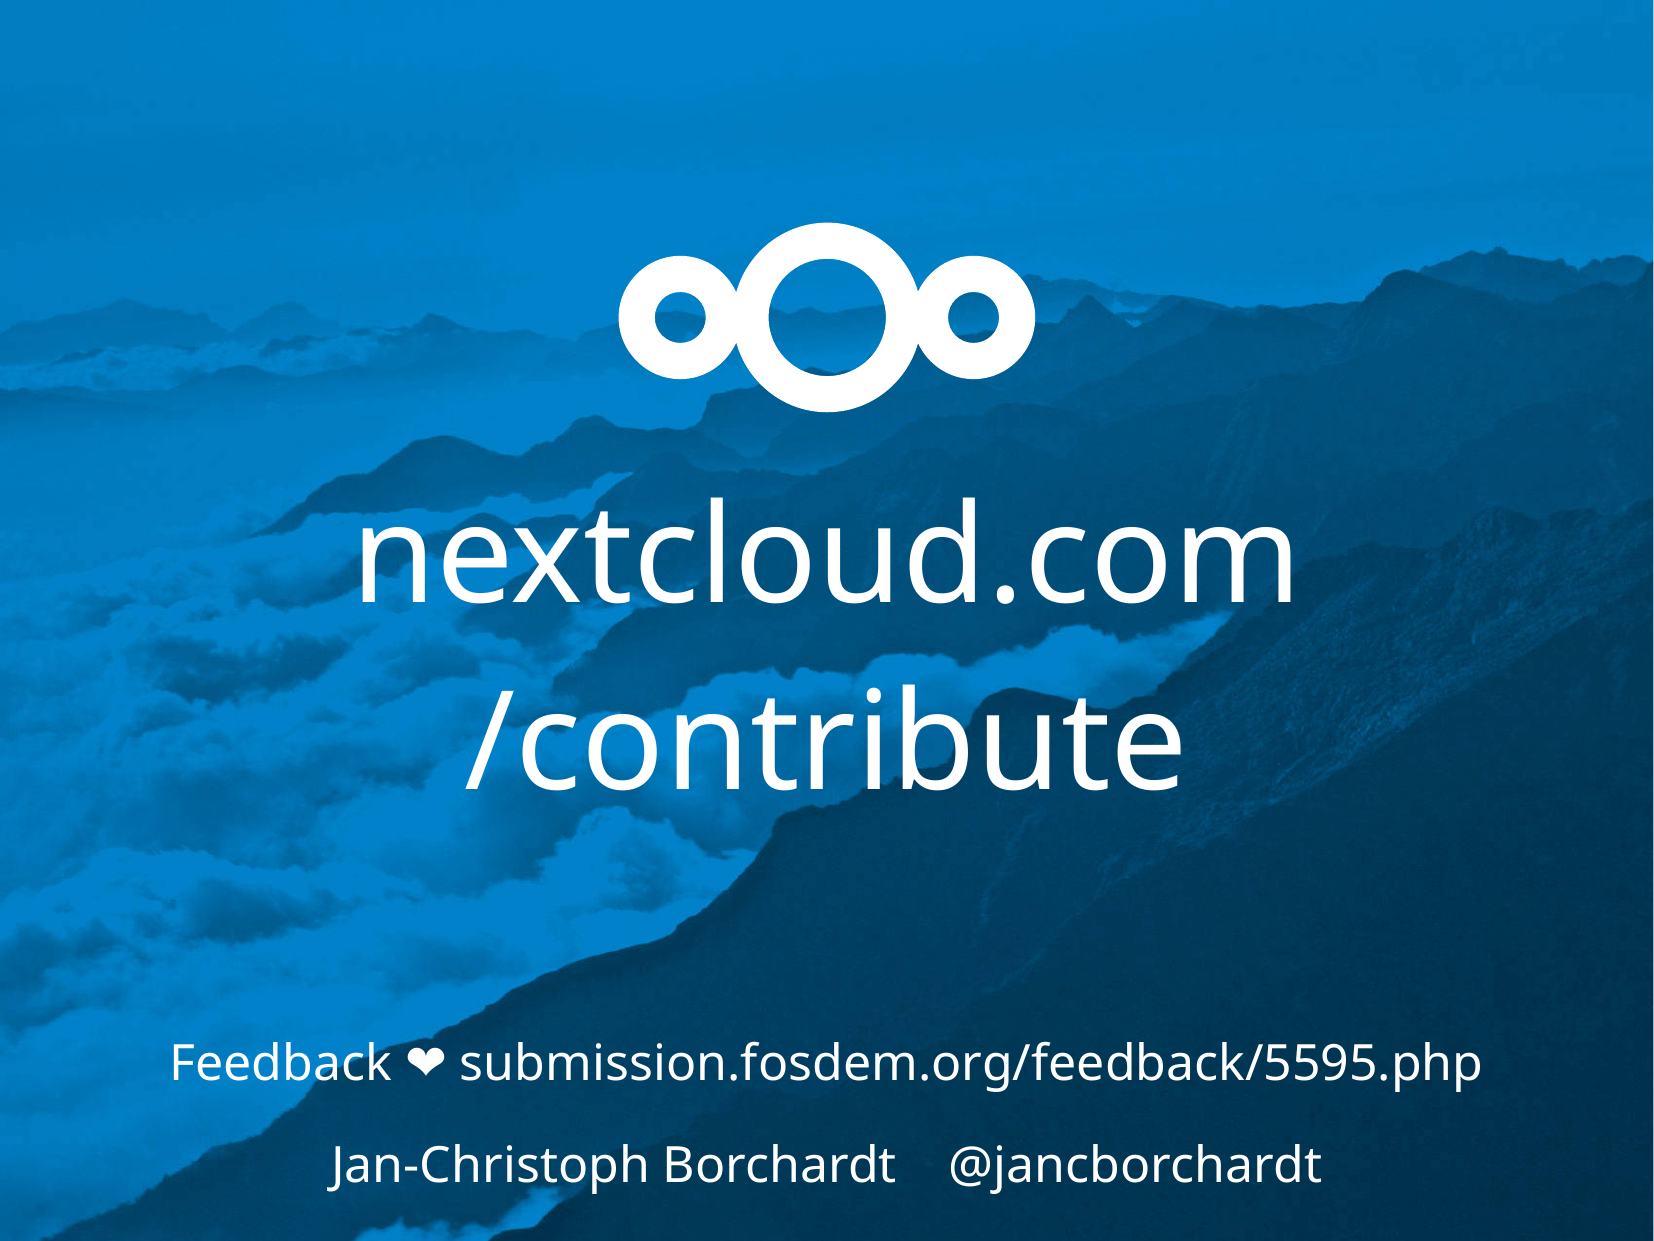

# nextcloud.com /contribute
Feedback ❤️️ submission.fosdem.org/feedback/5595.php
Jan-Christoph Borchardt @jancborchardt